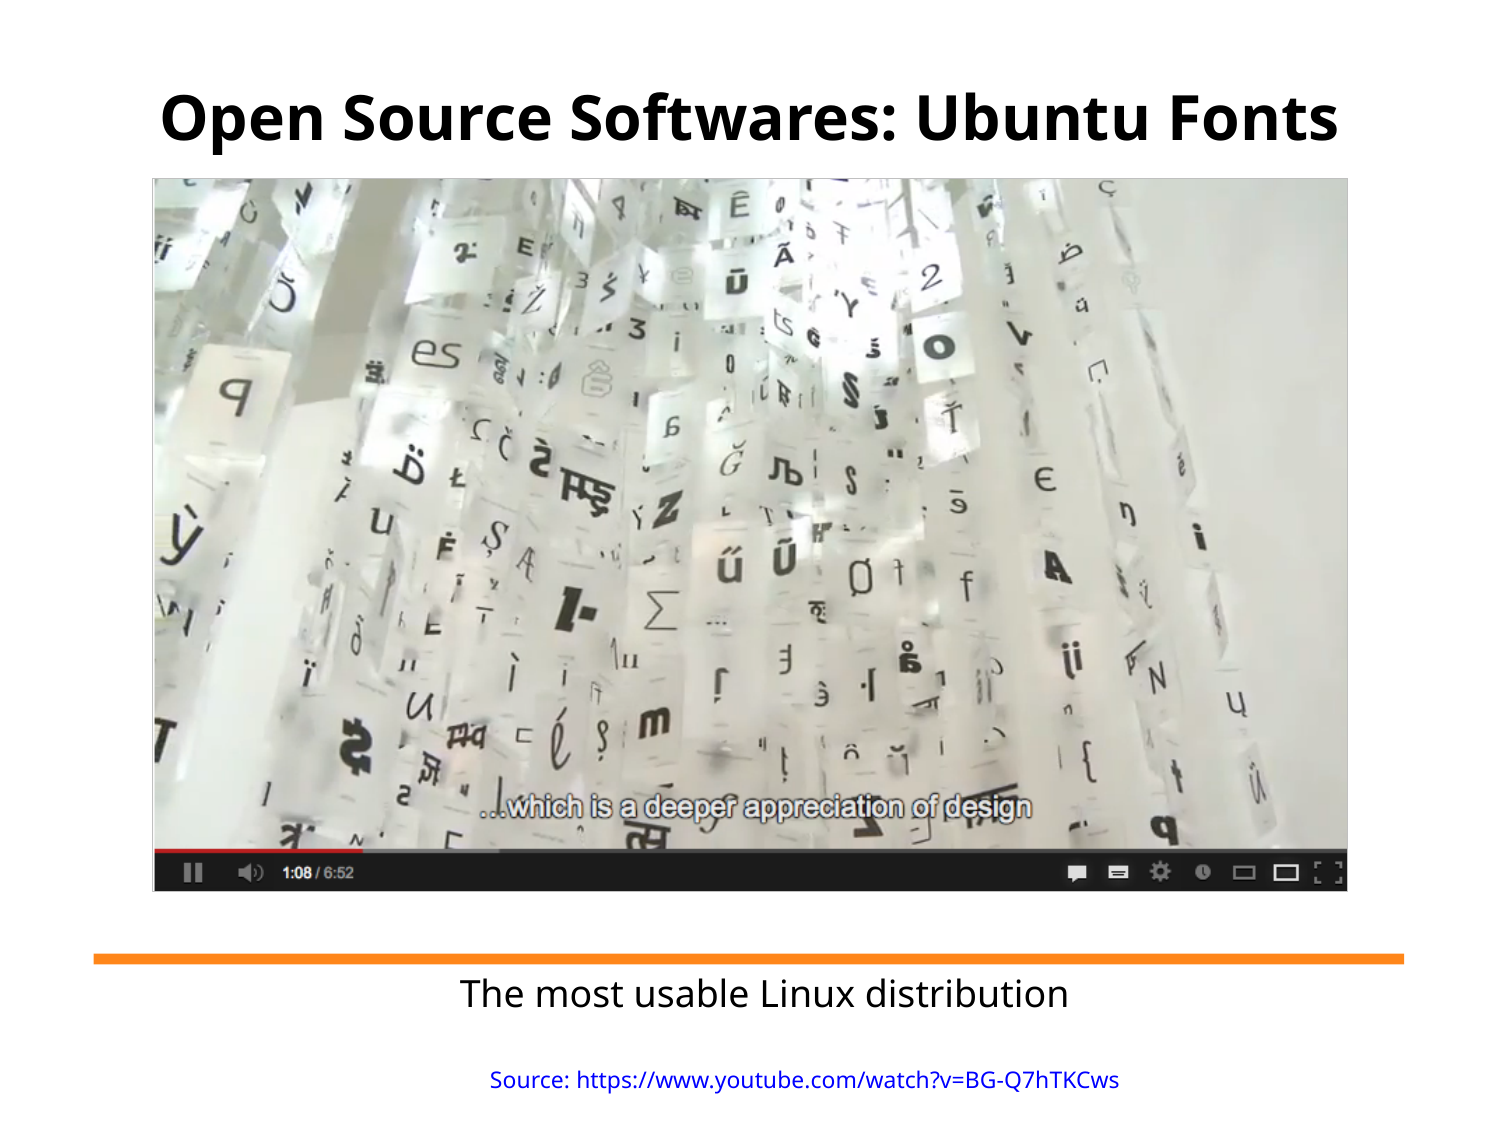

# Open Source Softwares: Ubuntu Fonts
The most usable Linux distribution
Source: https://www.youtube.com/watch?v=BG-Q7hTKCws